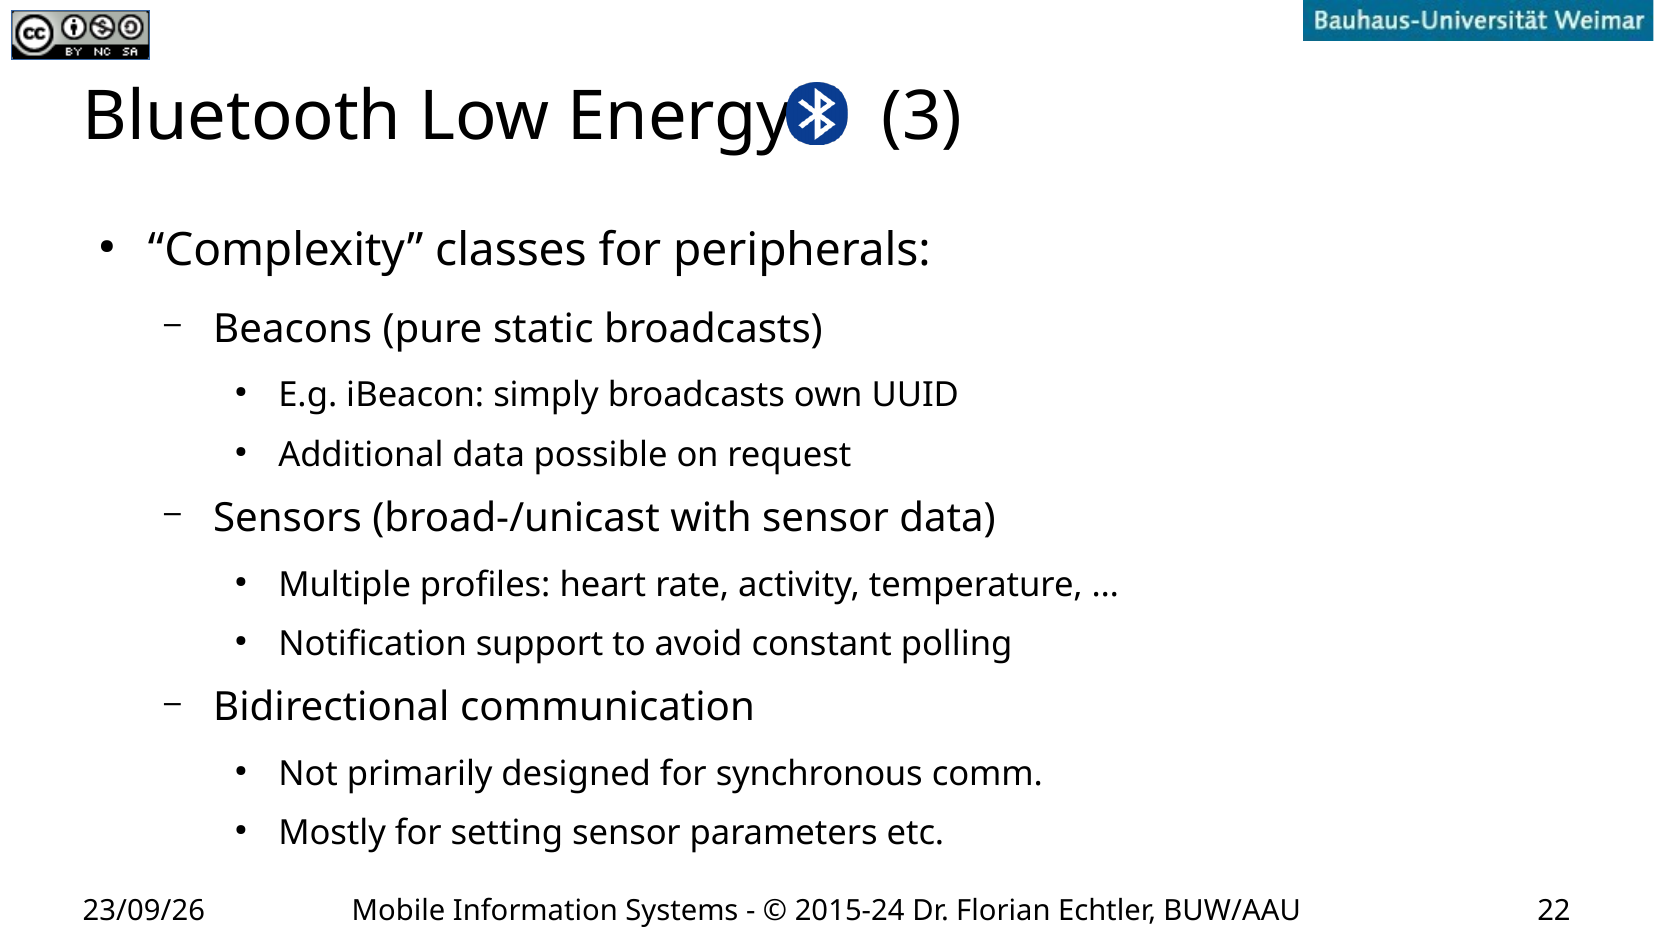

# Bluetooth Low Energy (3)
“Complexity” classes for peripherals:
Beacons (pure static broadcasts)
E.g. iBeacon: simply broadcasts own UUID
Additional data possible on request
Sensors (broad-/unicast with sensor data)
Multiple profiles: heart rate, activity, temperature, …
Notification support to avoid constant polling
Bidirectional communication
Not primarily designed for synchronous comm.
Mostly for setting sensor parameters etc.
Mobile Information Systems - © 2015-24 Dr. Florian Echtler, BUW/AAU
22